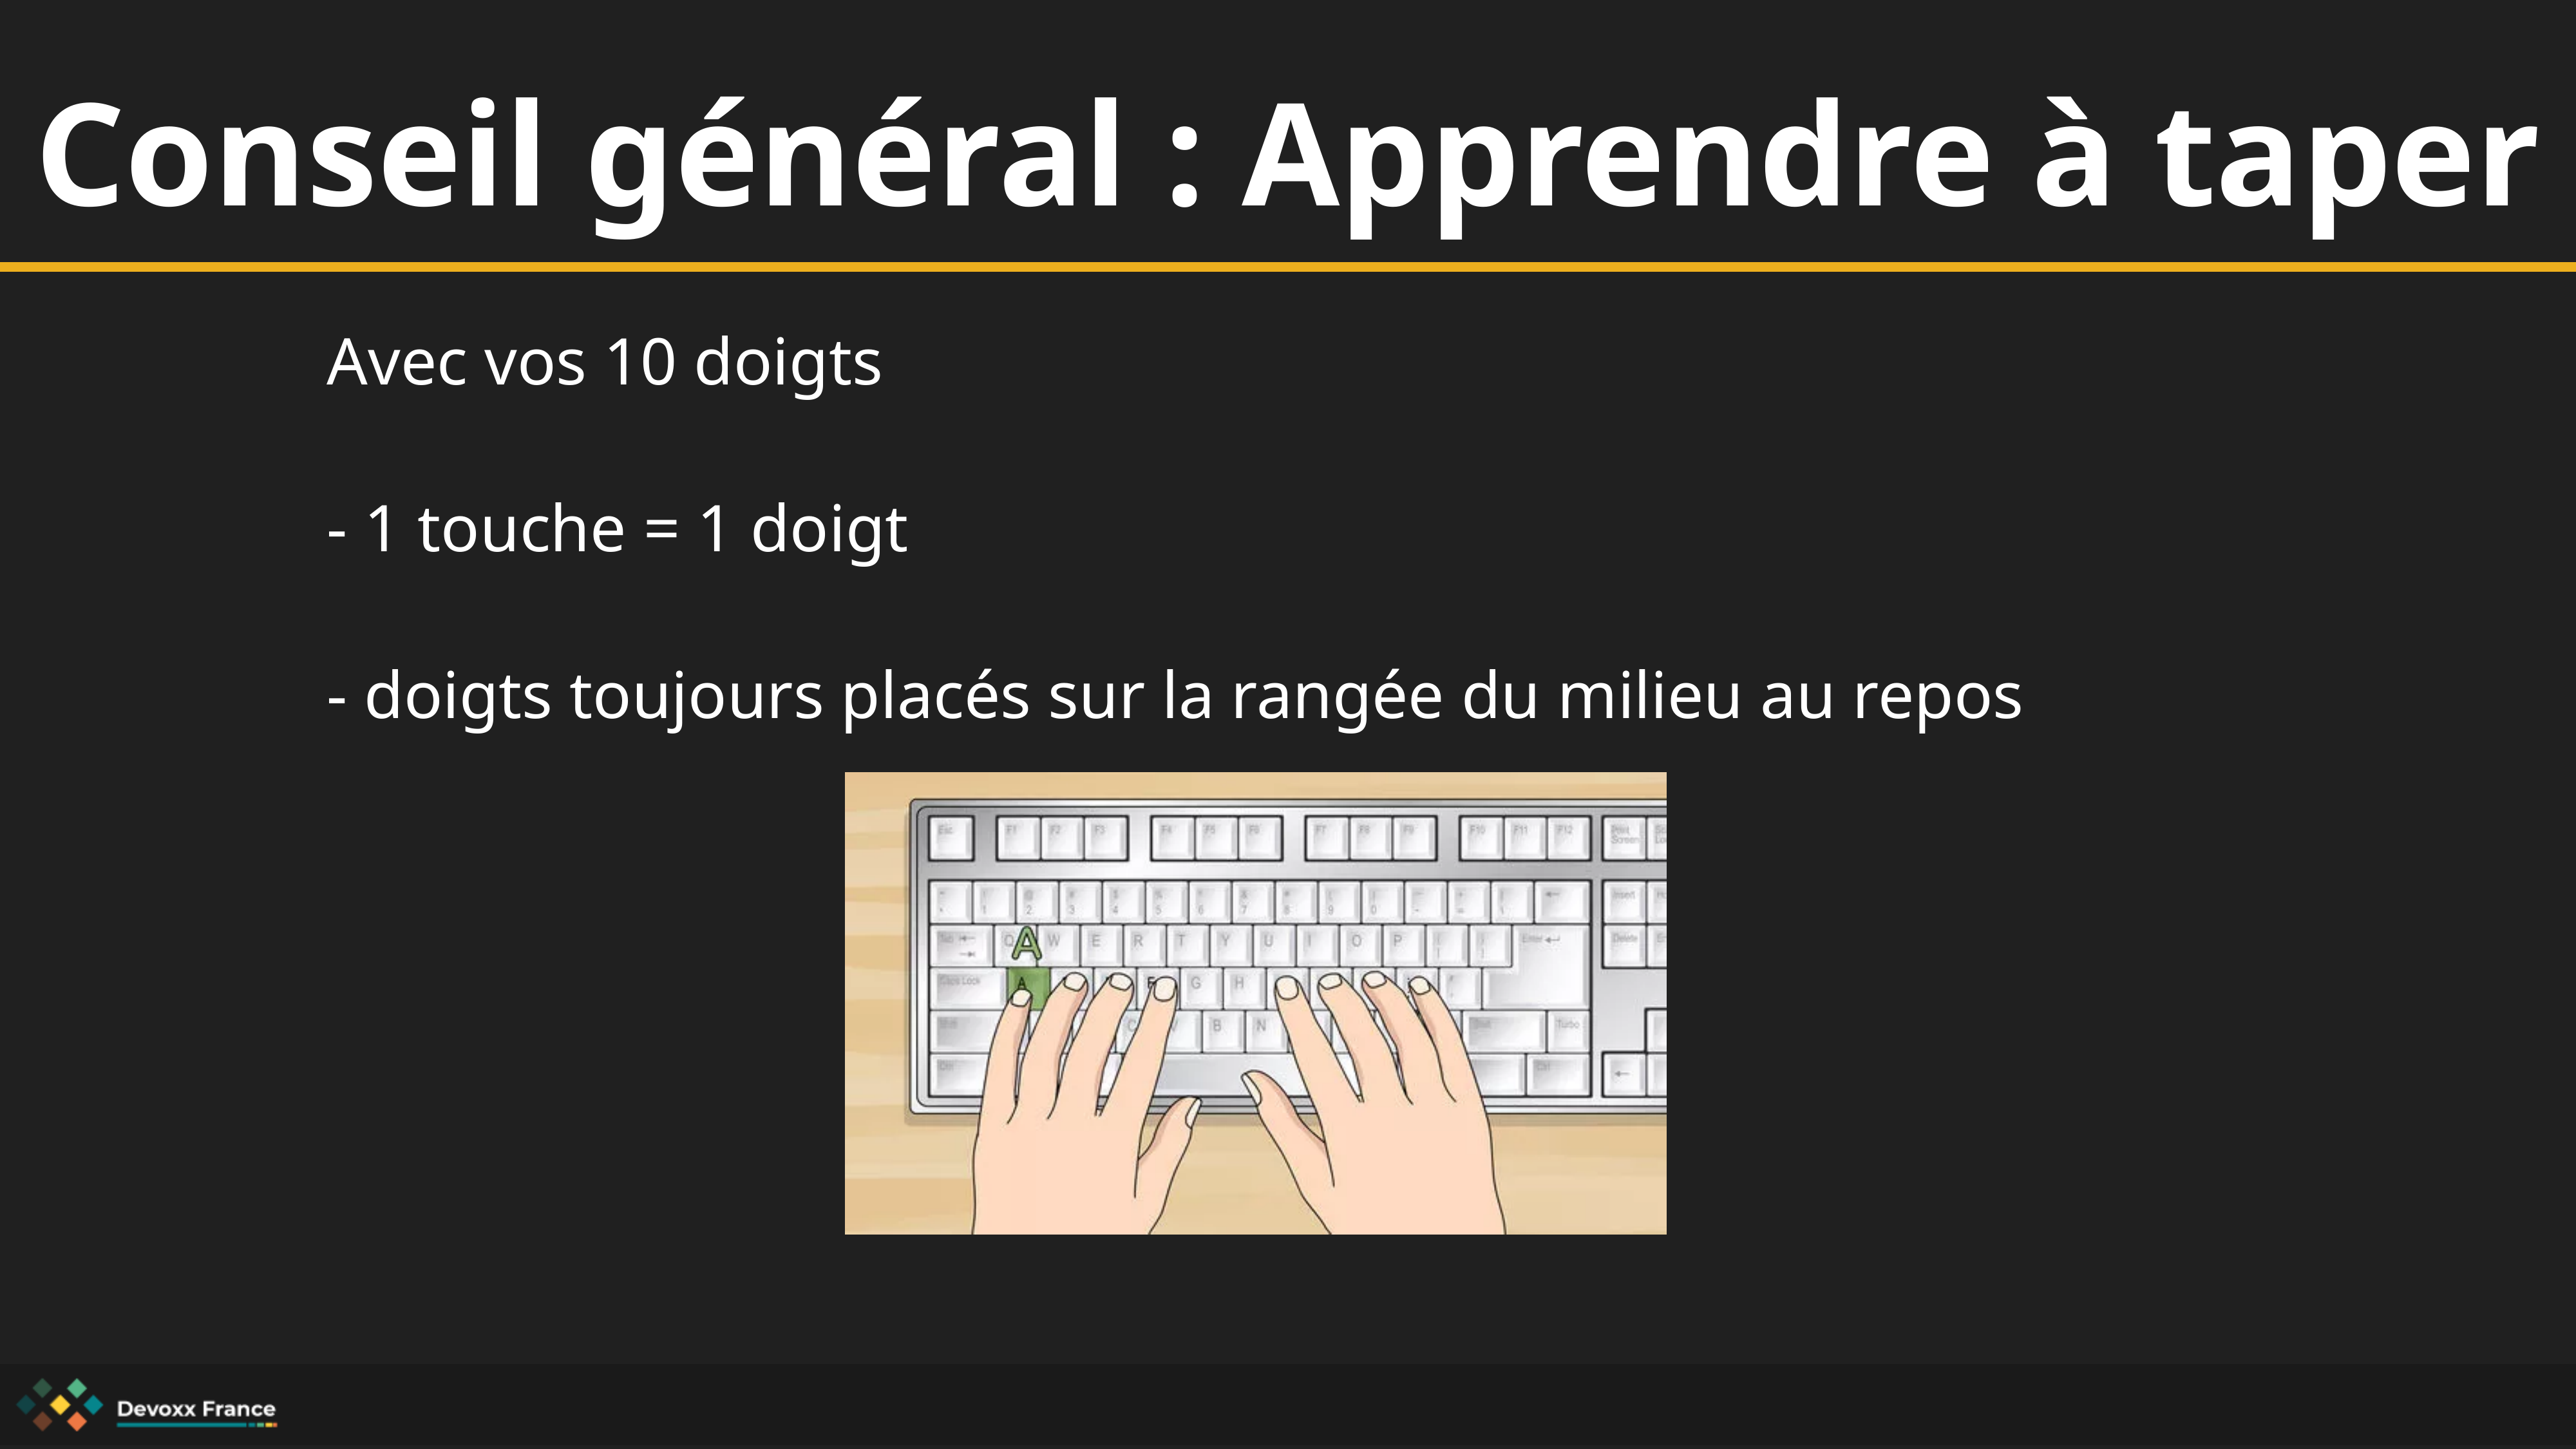

Conseil général : Apprendre à taper
Avec vos 10 doigts
- 1 touche = 1 doigt
- doigts toujours placés sur la rangée du milieu au repos